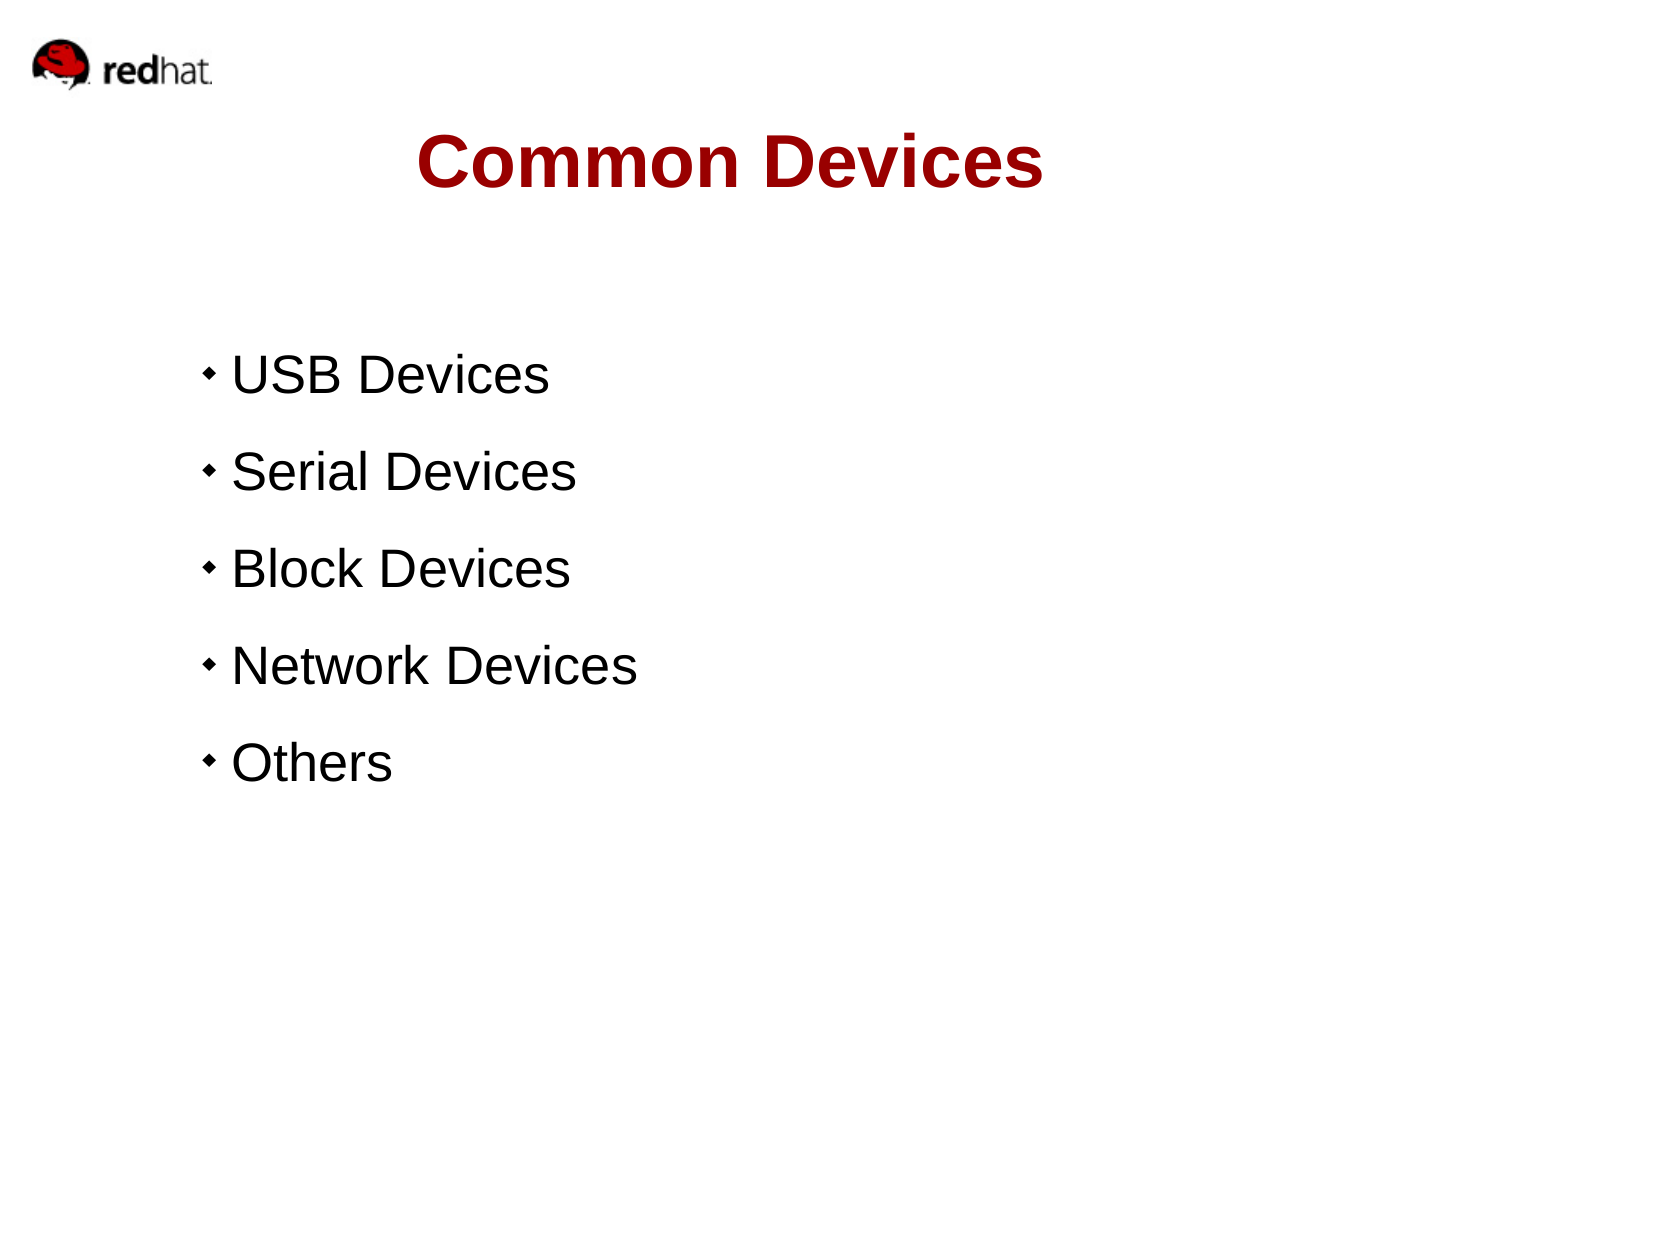

Common Devices
 USB Devices
 Serial Devices
 Block Devices
 Network Devices
 Others